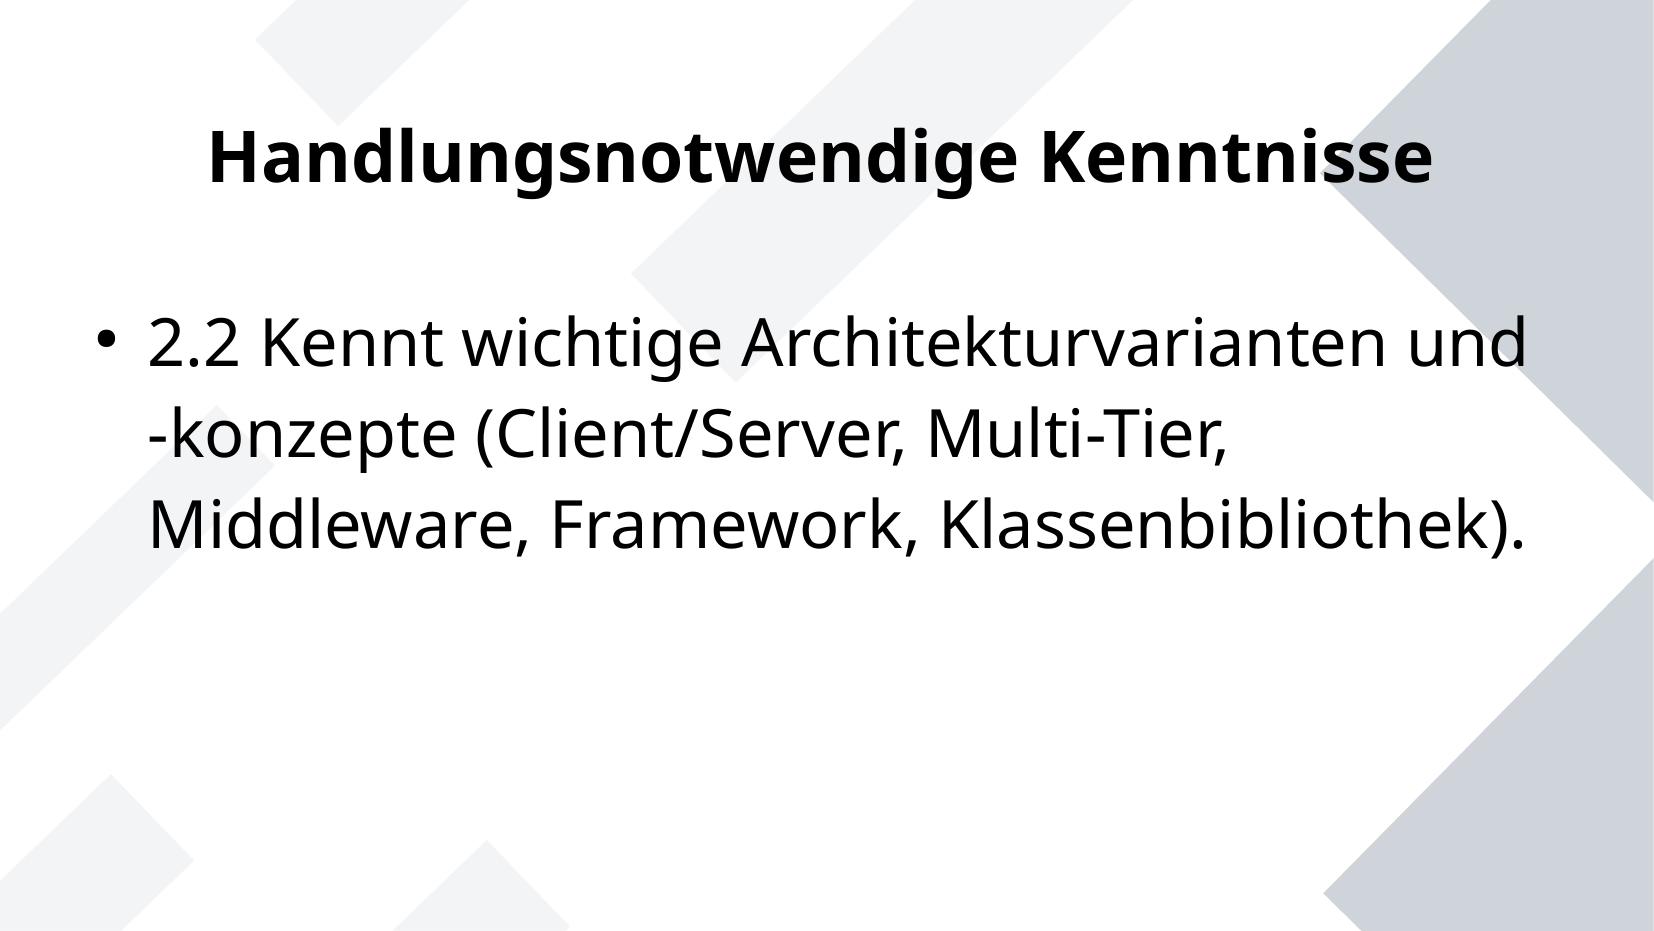

# Handlungsnotwendige Kenntnisse
2.2 Kennt wichtige Architekturvarianten und -konzepte (Client/Server, Multi-Tier, Middleware, Framework, Klassenbibliothek).